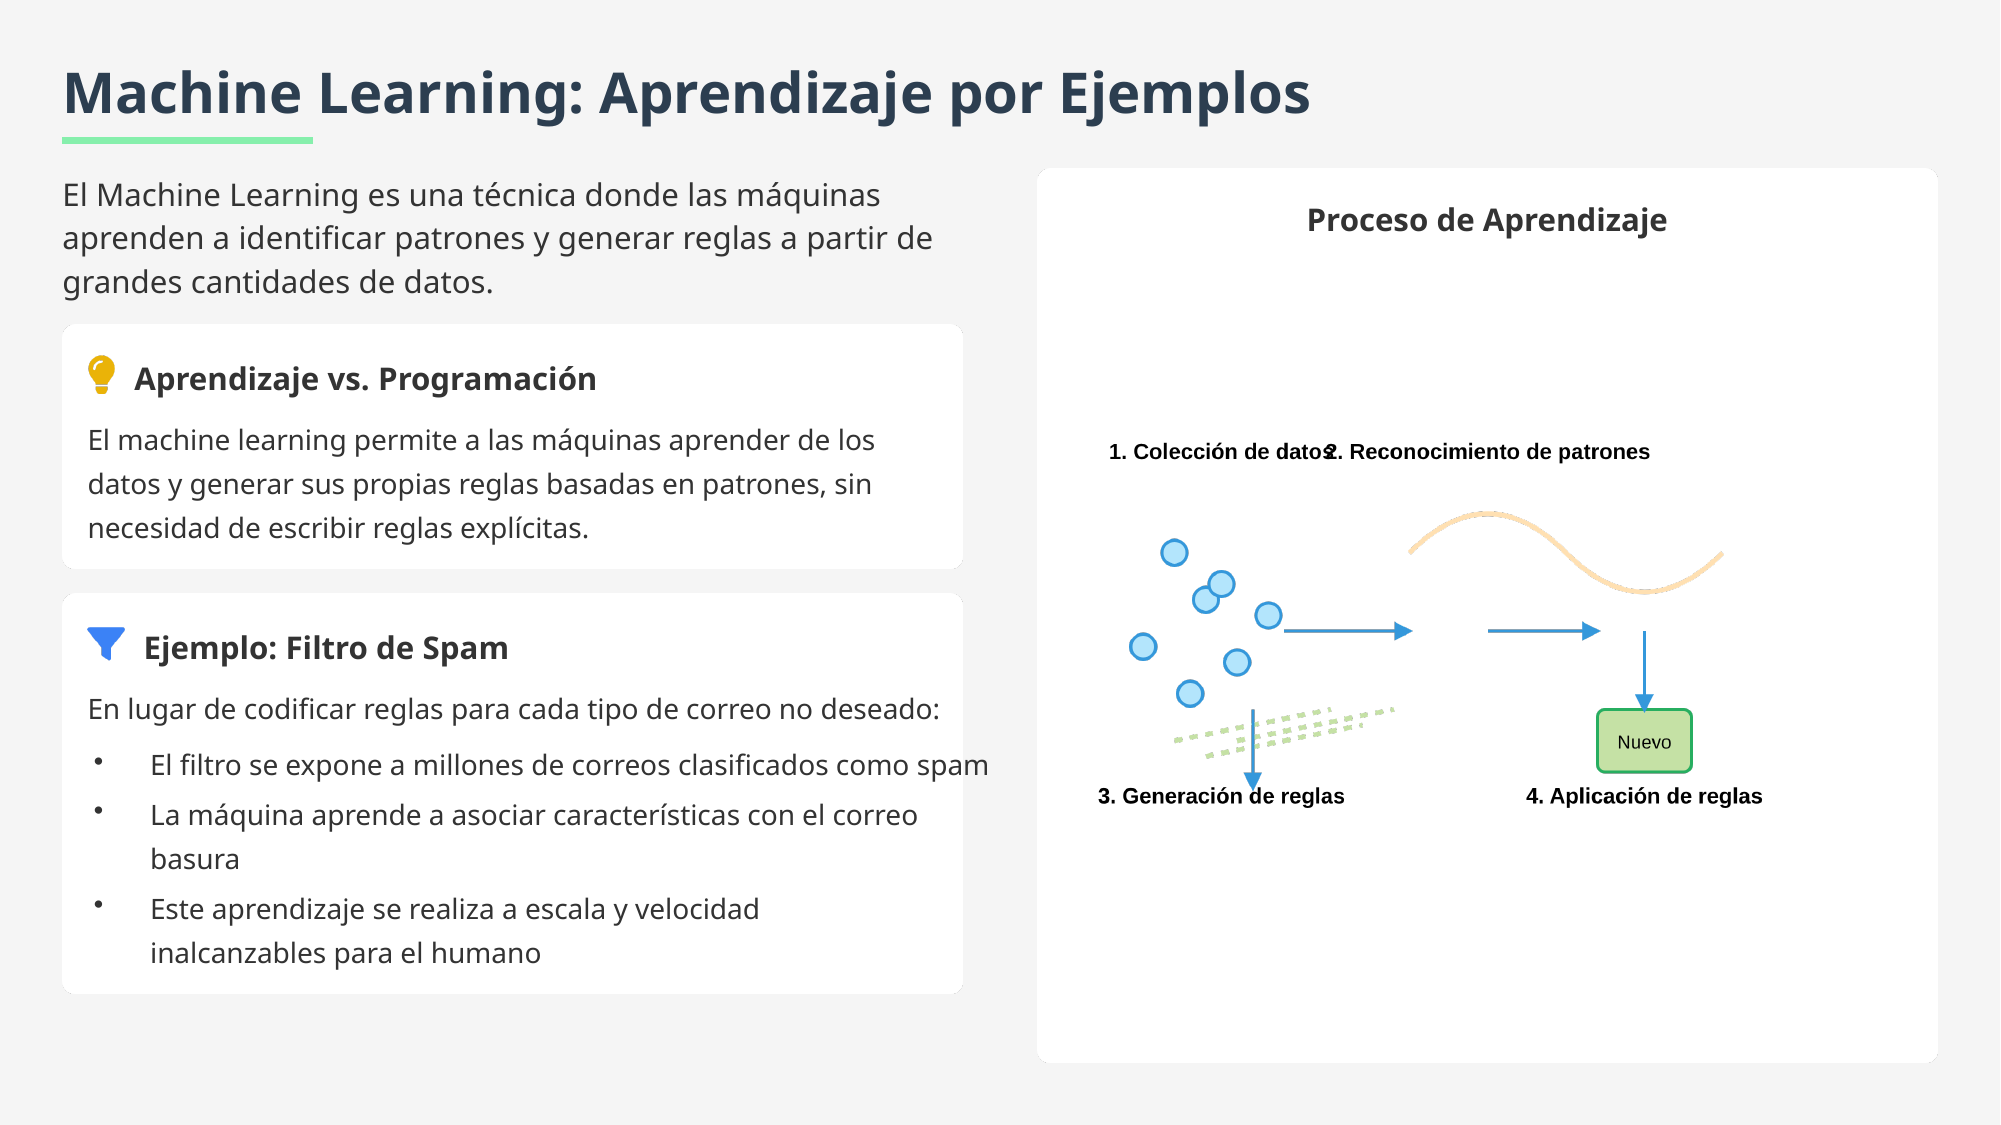

Machine Learning: Aprendizaje por Ejemplos
El Machine Learning es una técnica donde las máquinas aprenden a identificar patrones y generar reglas a partir de grandes cantidades de datos.
Proceso de Aprendizaje
Aprendizaje vs. Programación
El machine learning permite a las máquinas aprender de los datos y generar sus propias reglas basadas en patrones, sin necesidad de escribir reglas explícitas.
Ejemplo: Filtro de Spam
En lugar de codificar reglas para cada tipo de correo no deseado:
El filtro se expone a millones de correos clasificados como spam
La máquina aprende a asociar características con el correo basura
Este aprendizaje se realiza a escala y velocidad inalcanzables para el humano